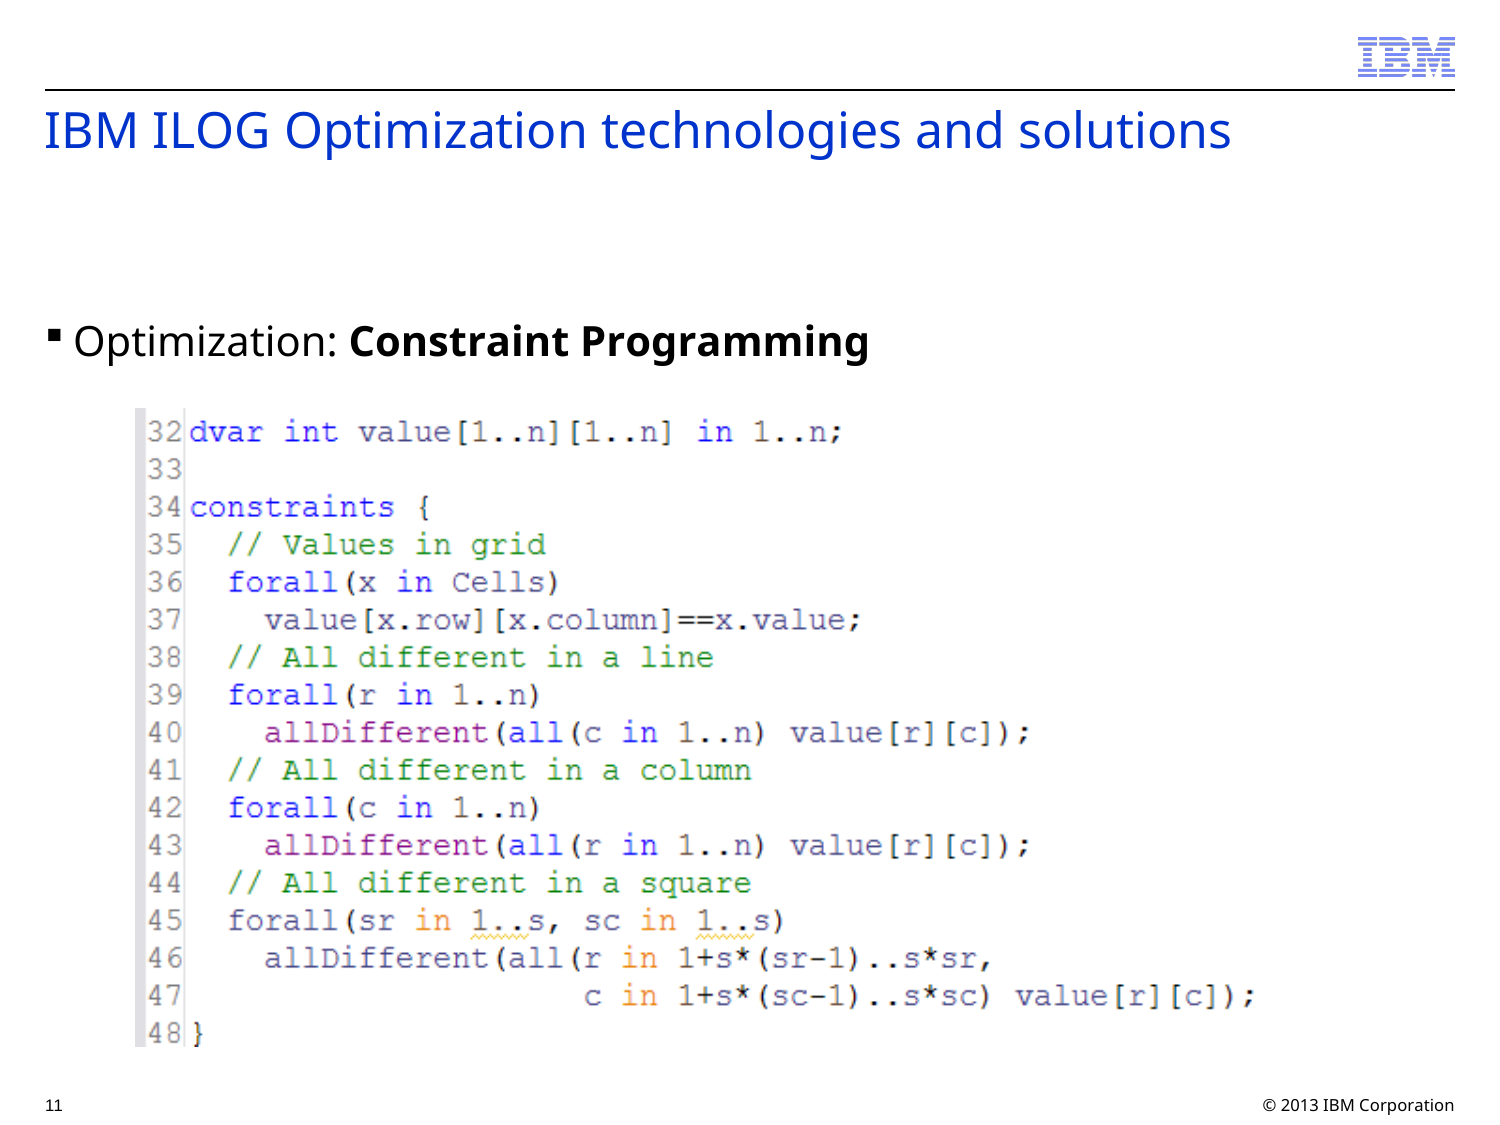

# IBM ILOG Optimization technologies and solutions
Optimization: Constraint Programming
11